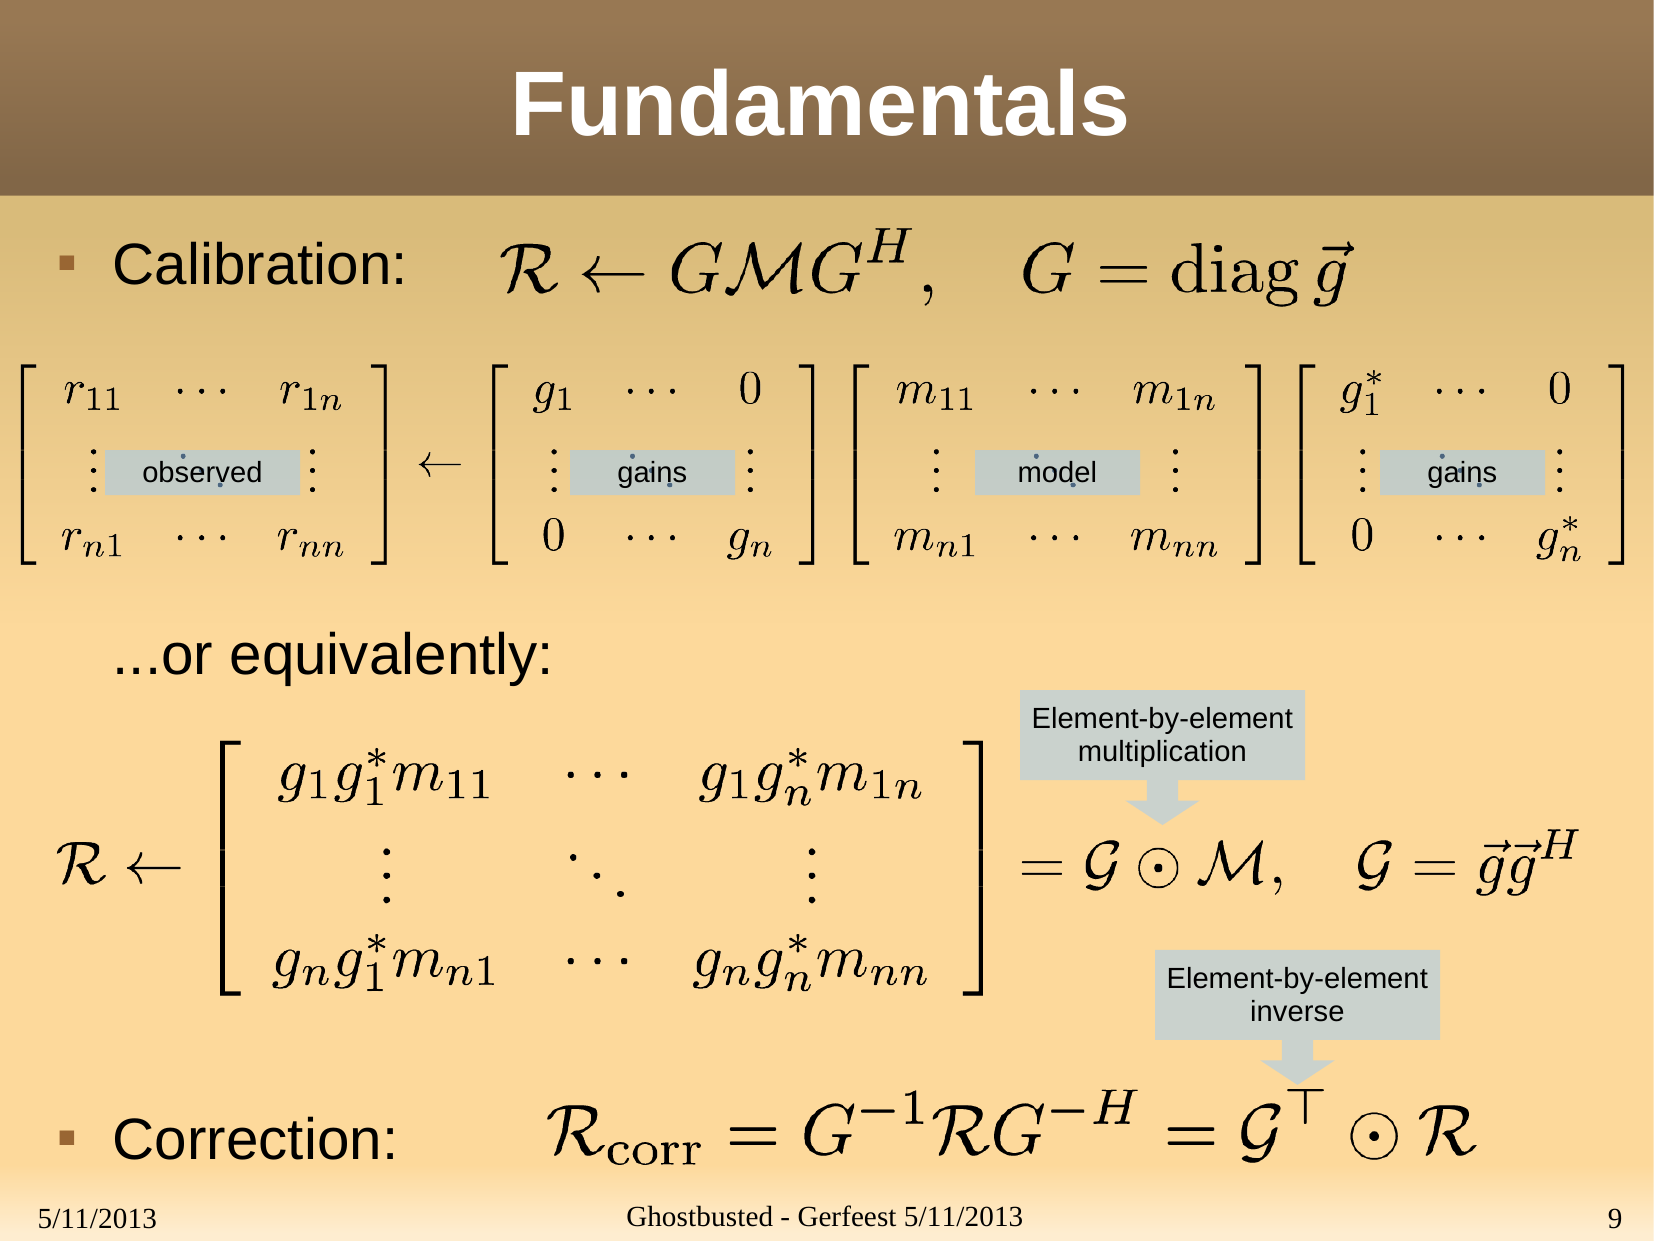

# Fundamentals
Calibration:
...or equivalently:
Correction:
observed
gains
model
gains
Element-by-element
multiplication
Element-by-element
inverse
Ghostbusted - Gerfeest 5/11/2013
5/11/2013
9